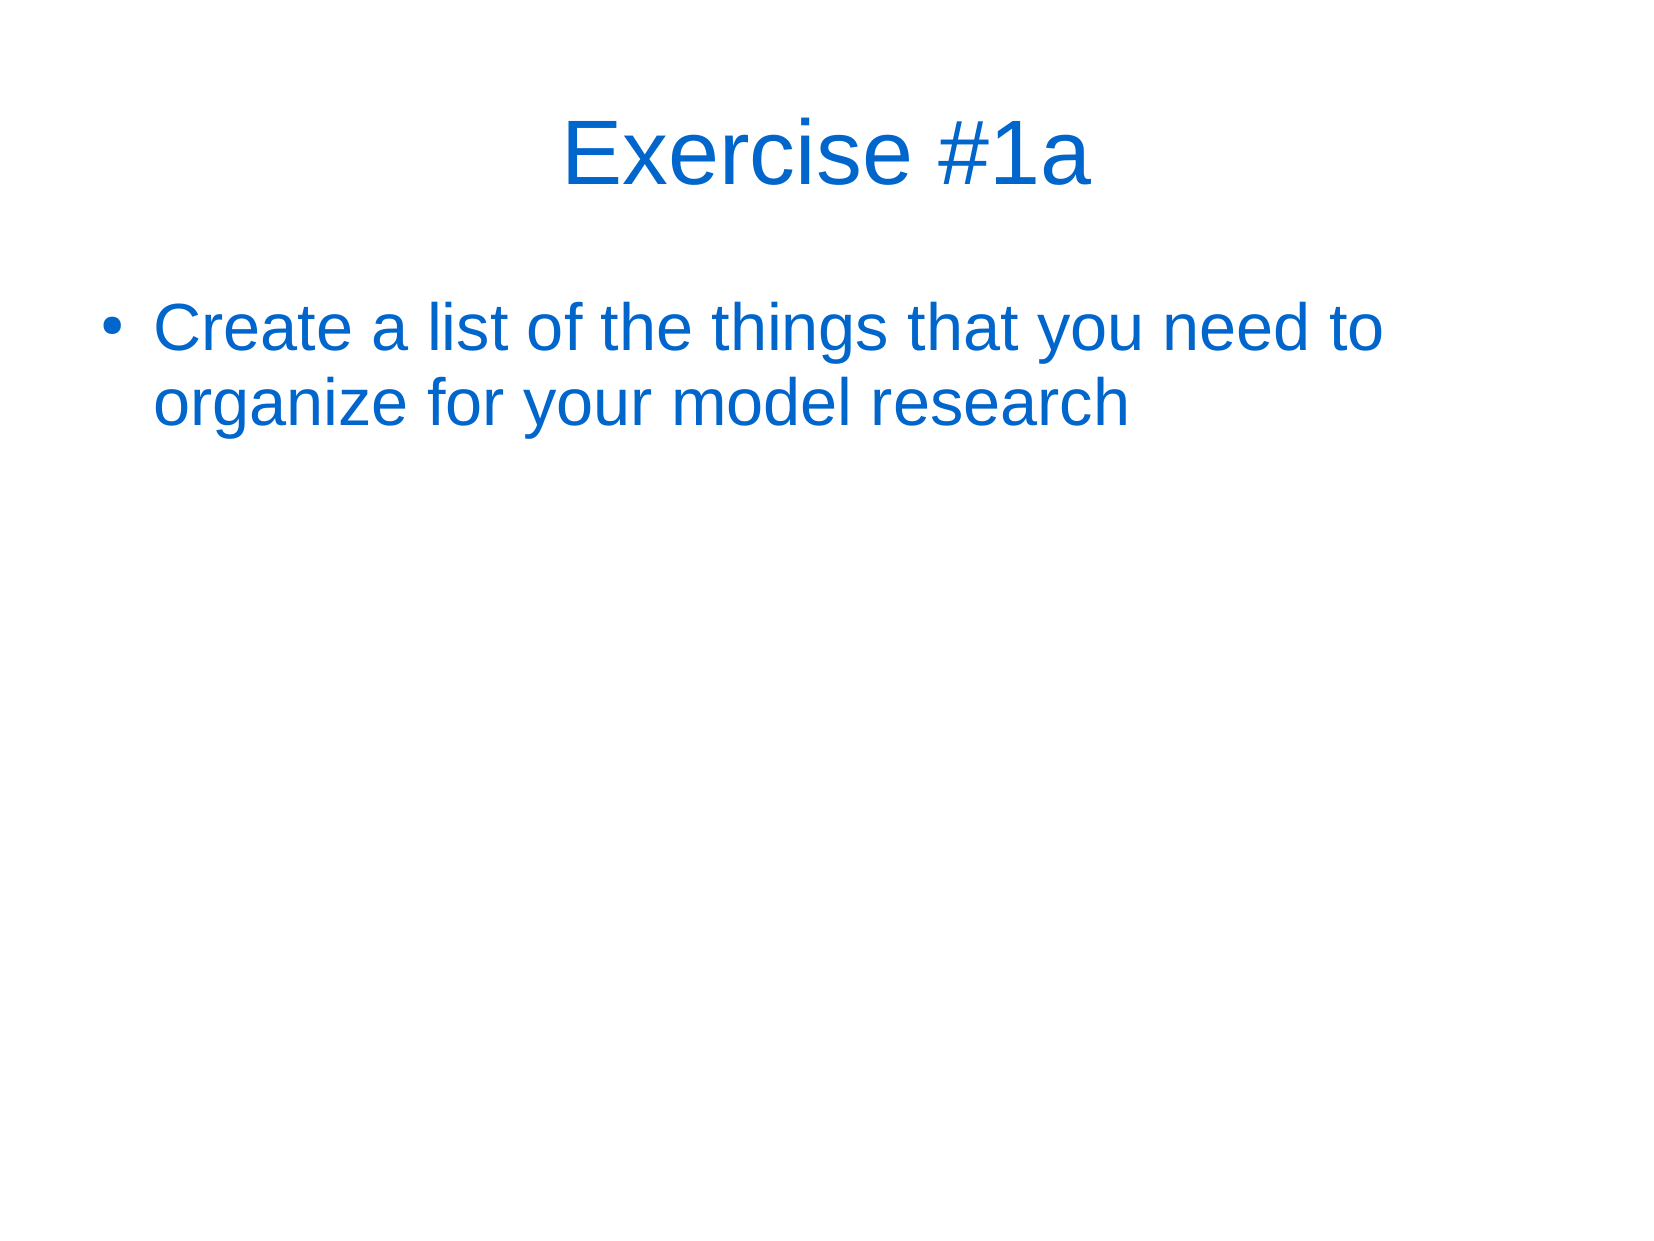

# Exercise #1a
Create a list of the things that you need to organize for your model research